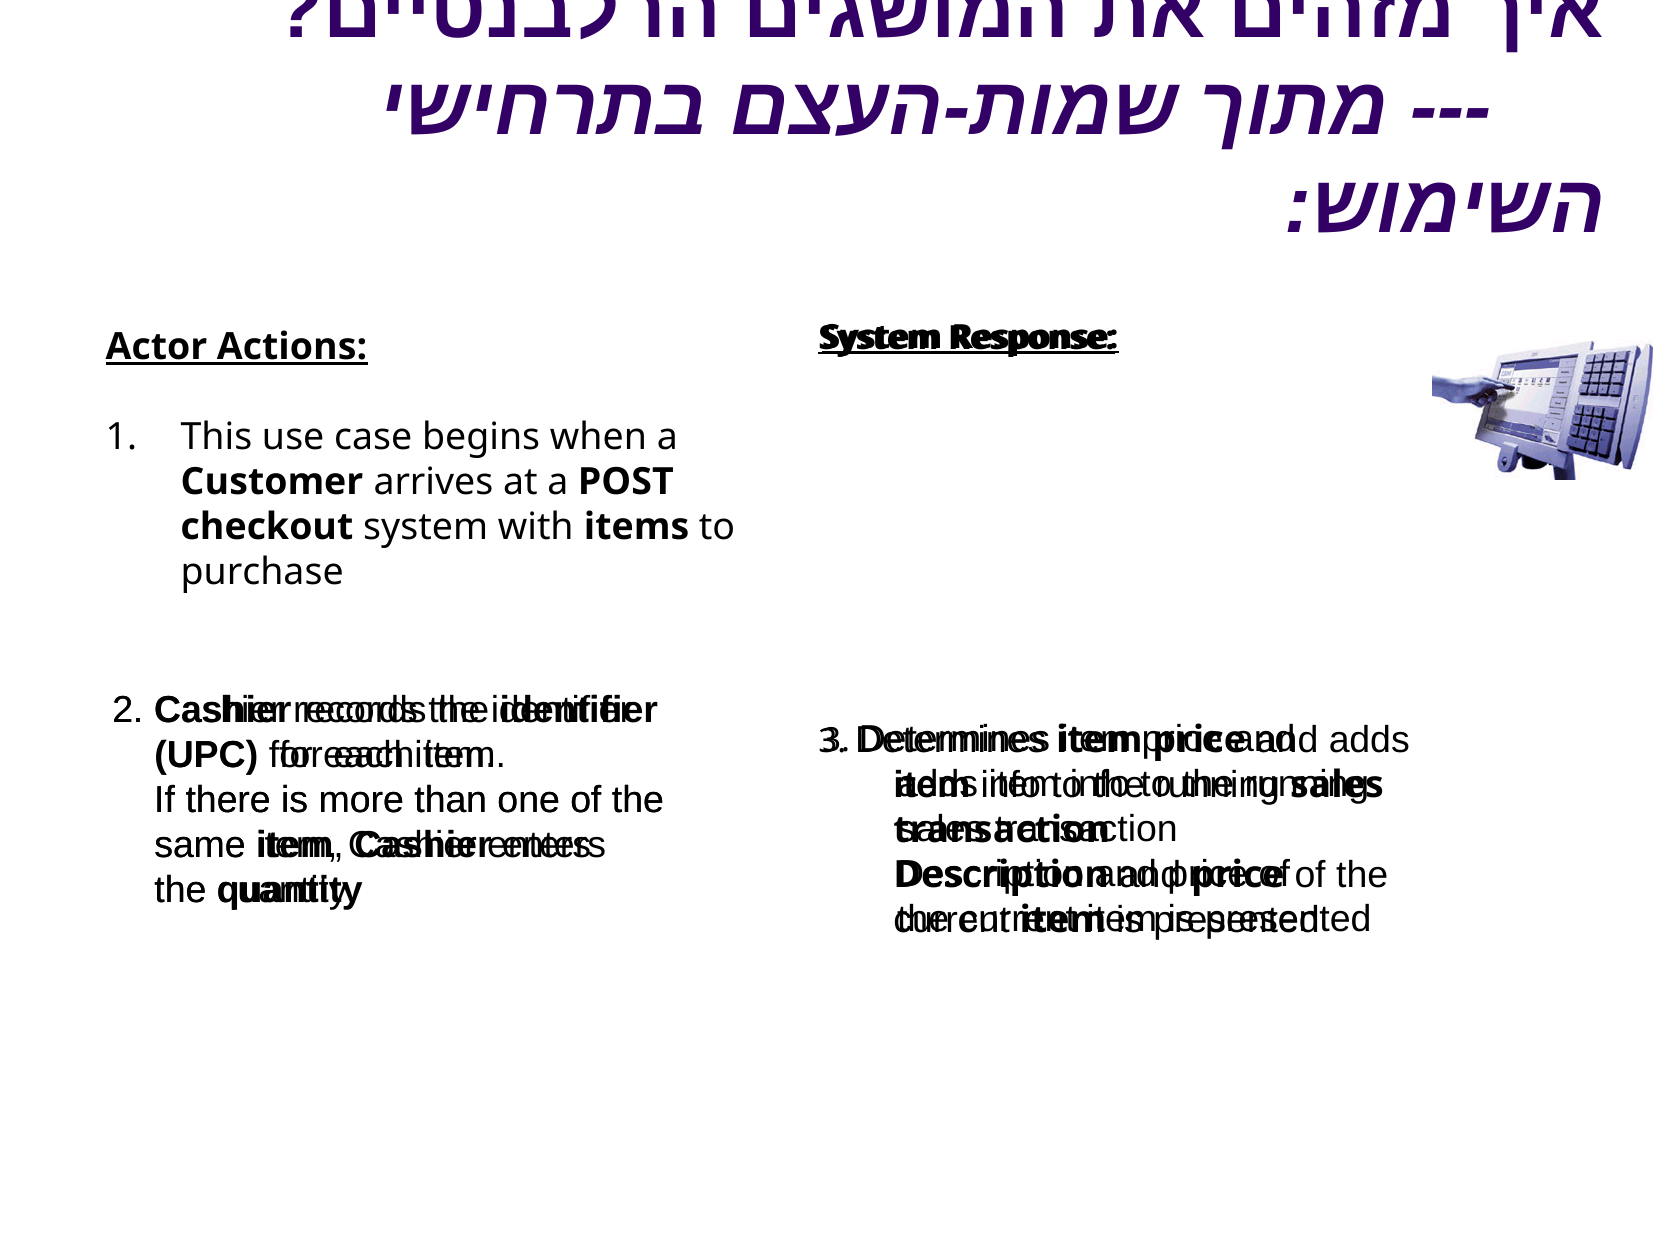

# איך מזהים את המושגים הרלבנטיים? --- מתוך שמות-העצם בתרחישי השימוש:
System Response:
3. Determines item price and
adds item info to the running sales transaction
	Description and price of
the current item is presented
System Response:
3. Determines item price and adds item info to the running sales transaction
	Description and price of the current item is presented
Actor Actions:
This use case begins when a Customer arrives at a POST checkout system with items to purchase
2. Cashier records the identifier
 (UPC) for each item.
 If there is more than one of the
 same item, Cashier enters
 the quantity
2. Cashier records the identifier
 (UPC) for each item.
 If there is more than one of the
 same item, Cashier enters
 the quantity